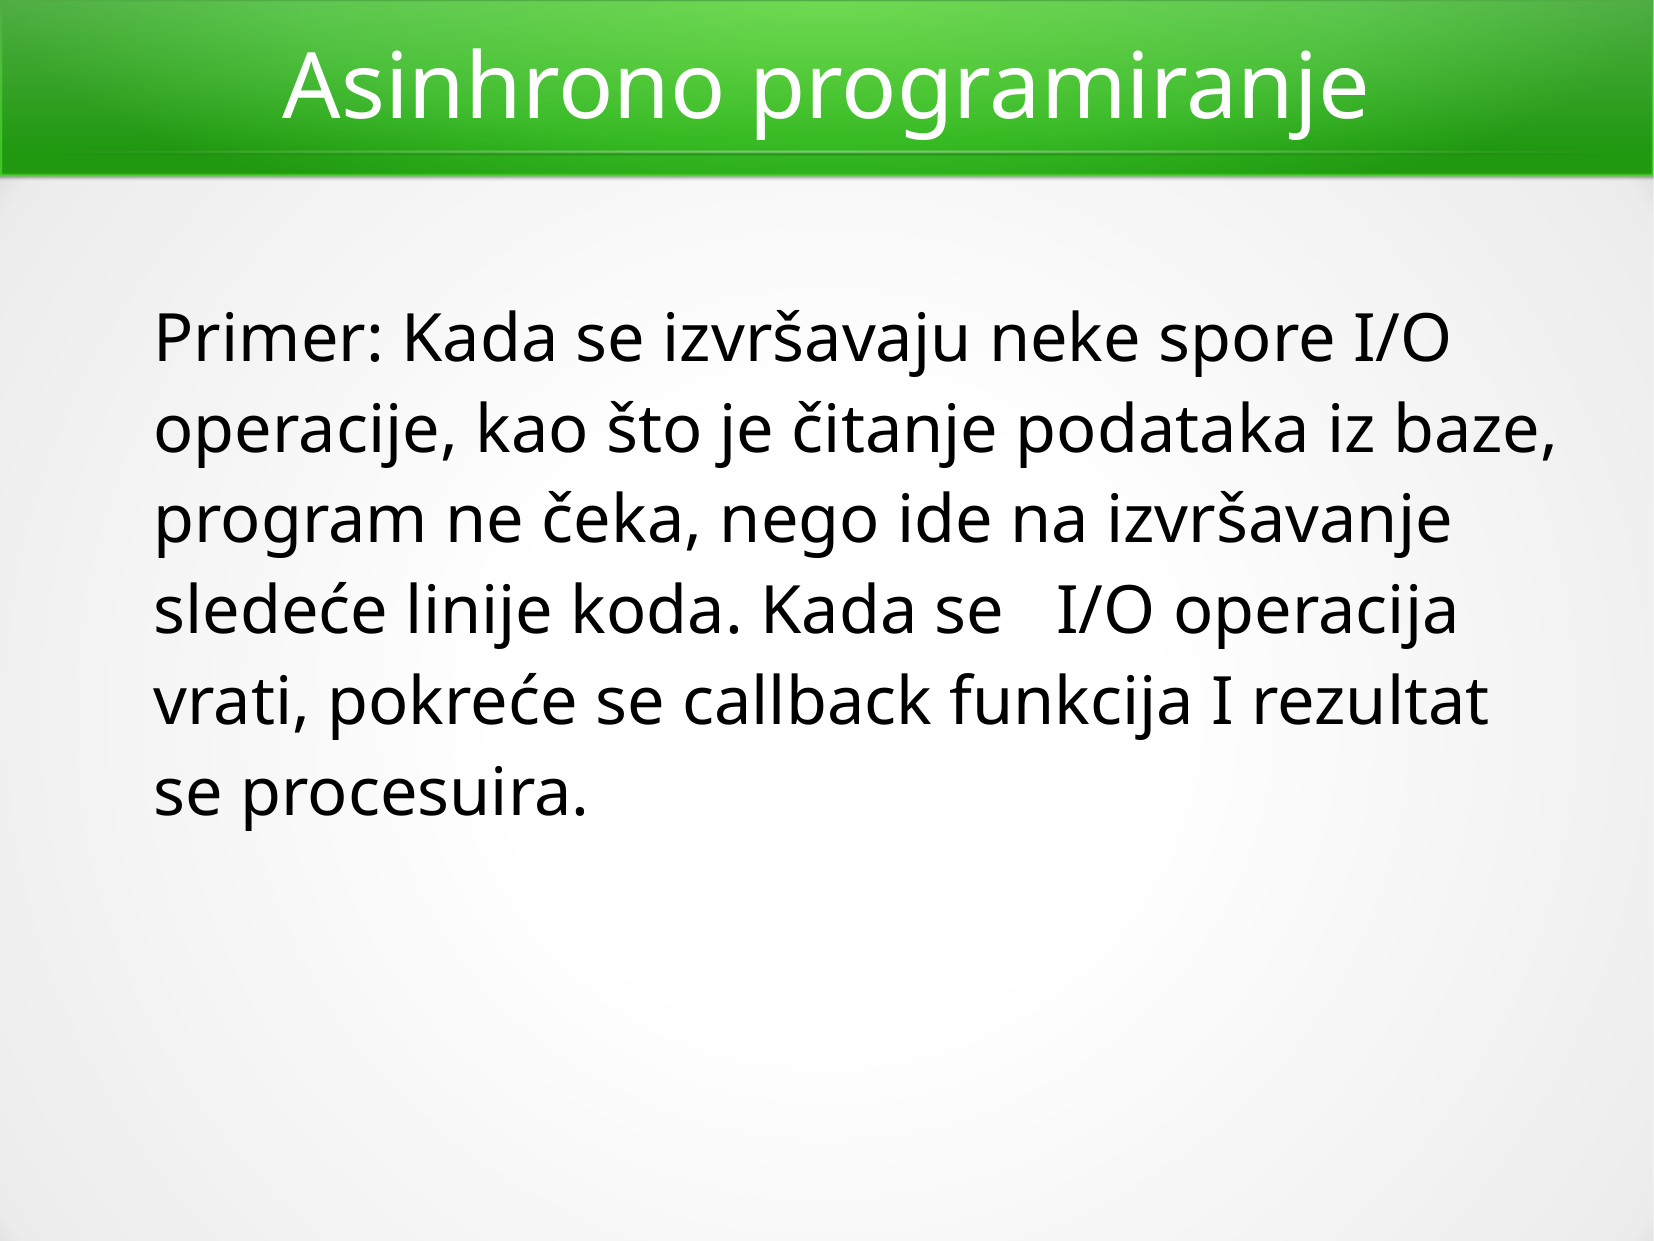

# Asinhrono programiranje
Primer: Kada se izvršavaju neke spore I/O operacije, kao što je čitanje podataka iz baze, program ne čeka, nego ide na izvršavanje sledeće linije koda. Kada se I/O operacija vrati, pokreće se callback funkcija I rezultat se procesuira.